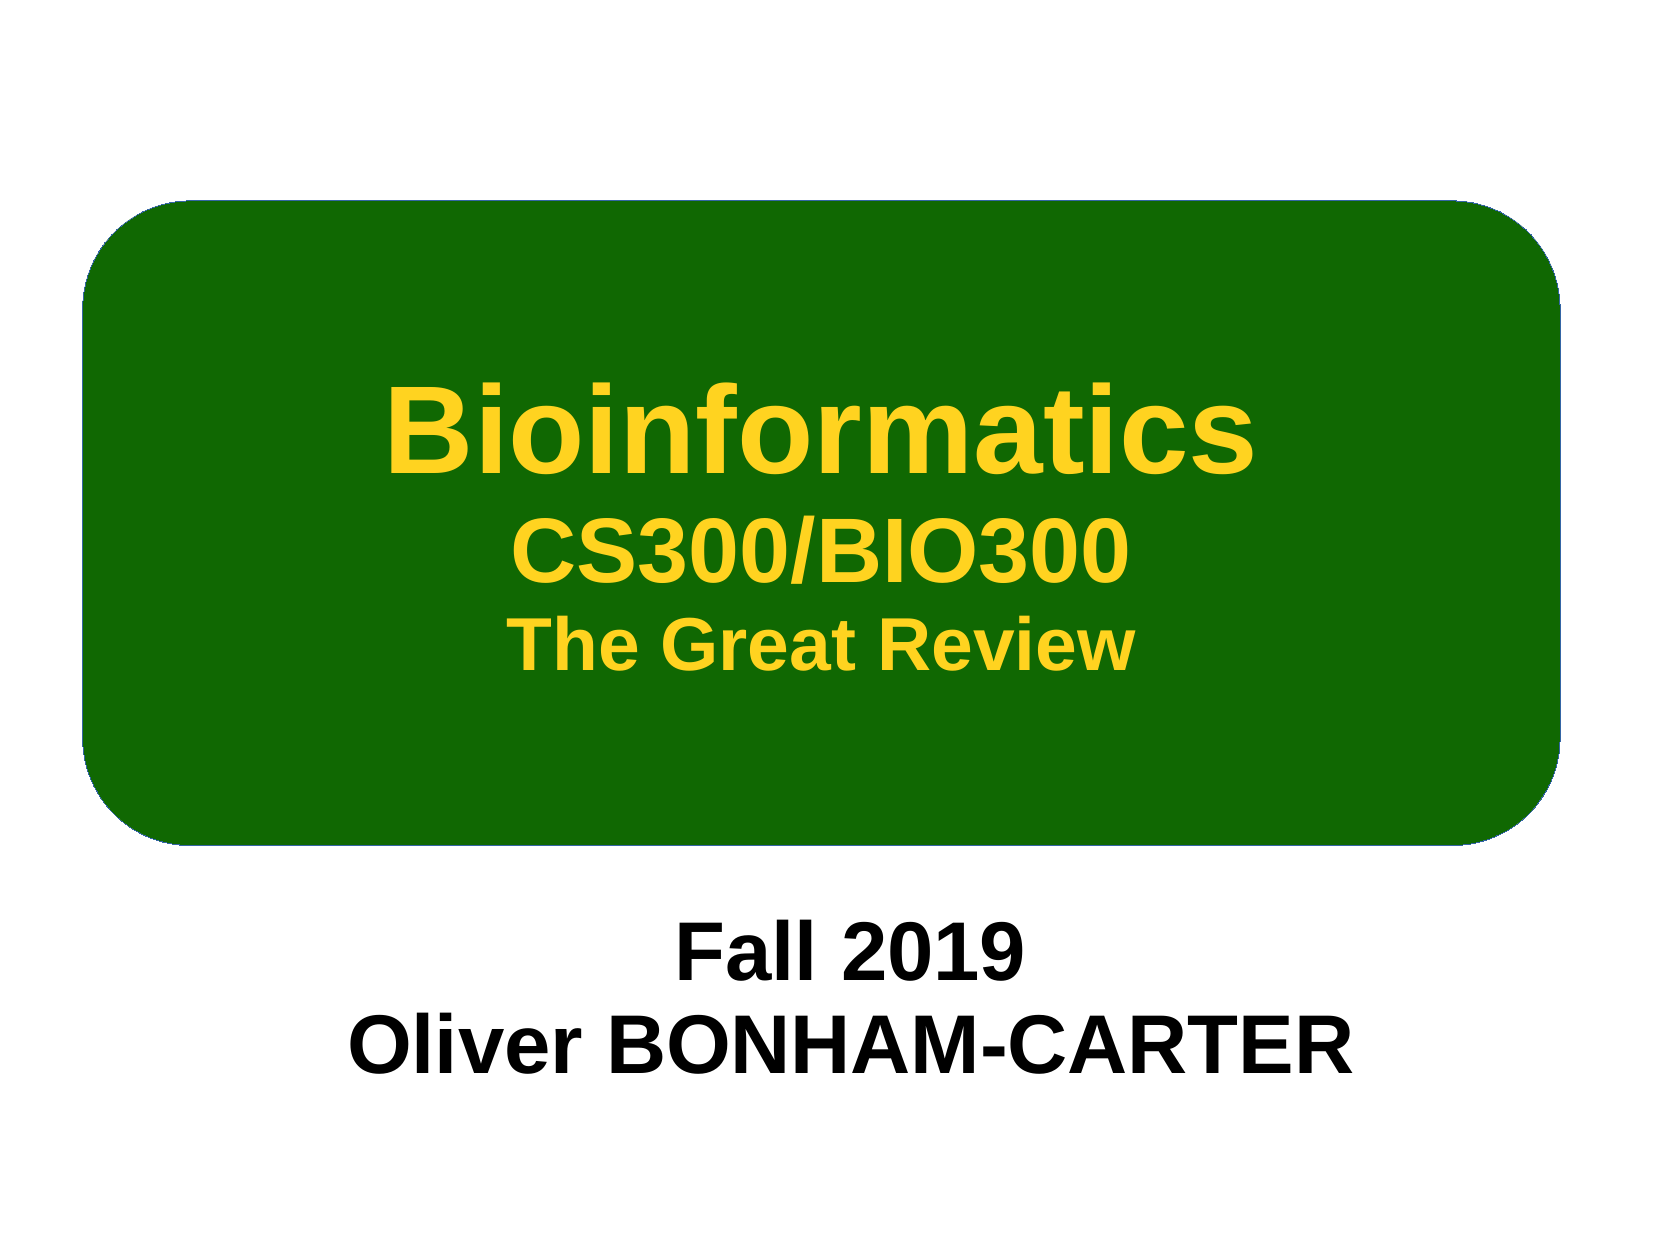

Bioinformatics
CS300/BIO300
The Great Review
Fall 2019
Oliver BONHAM-CARTER